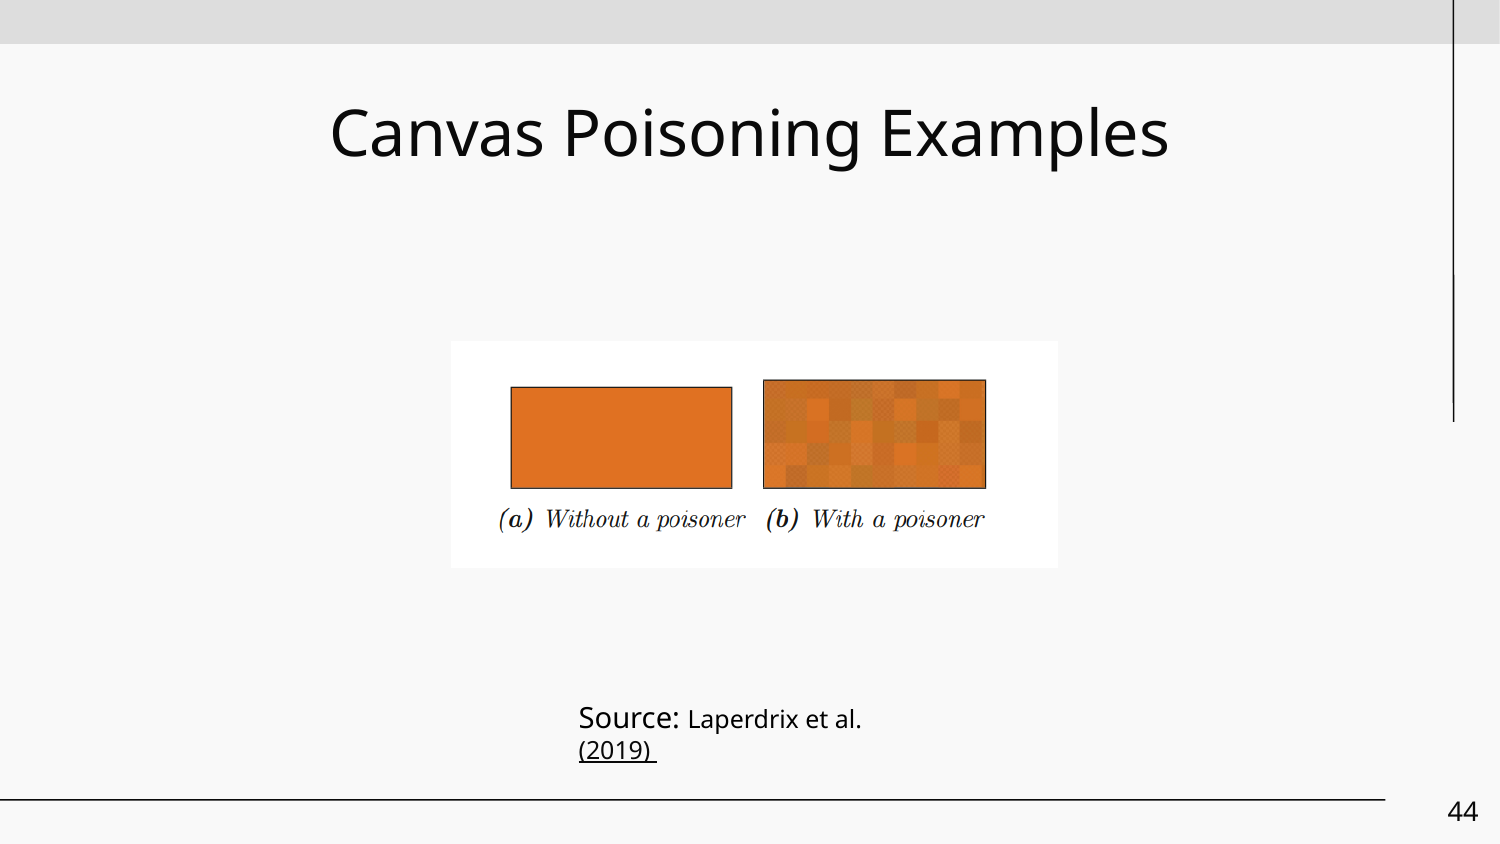

# Canvas Poisoning Examples
Source: Laperdrix et al. (2019)